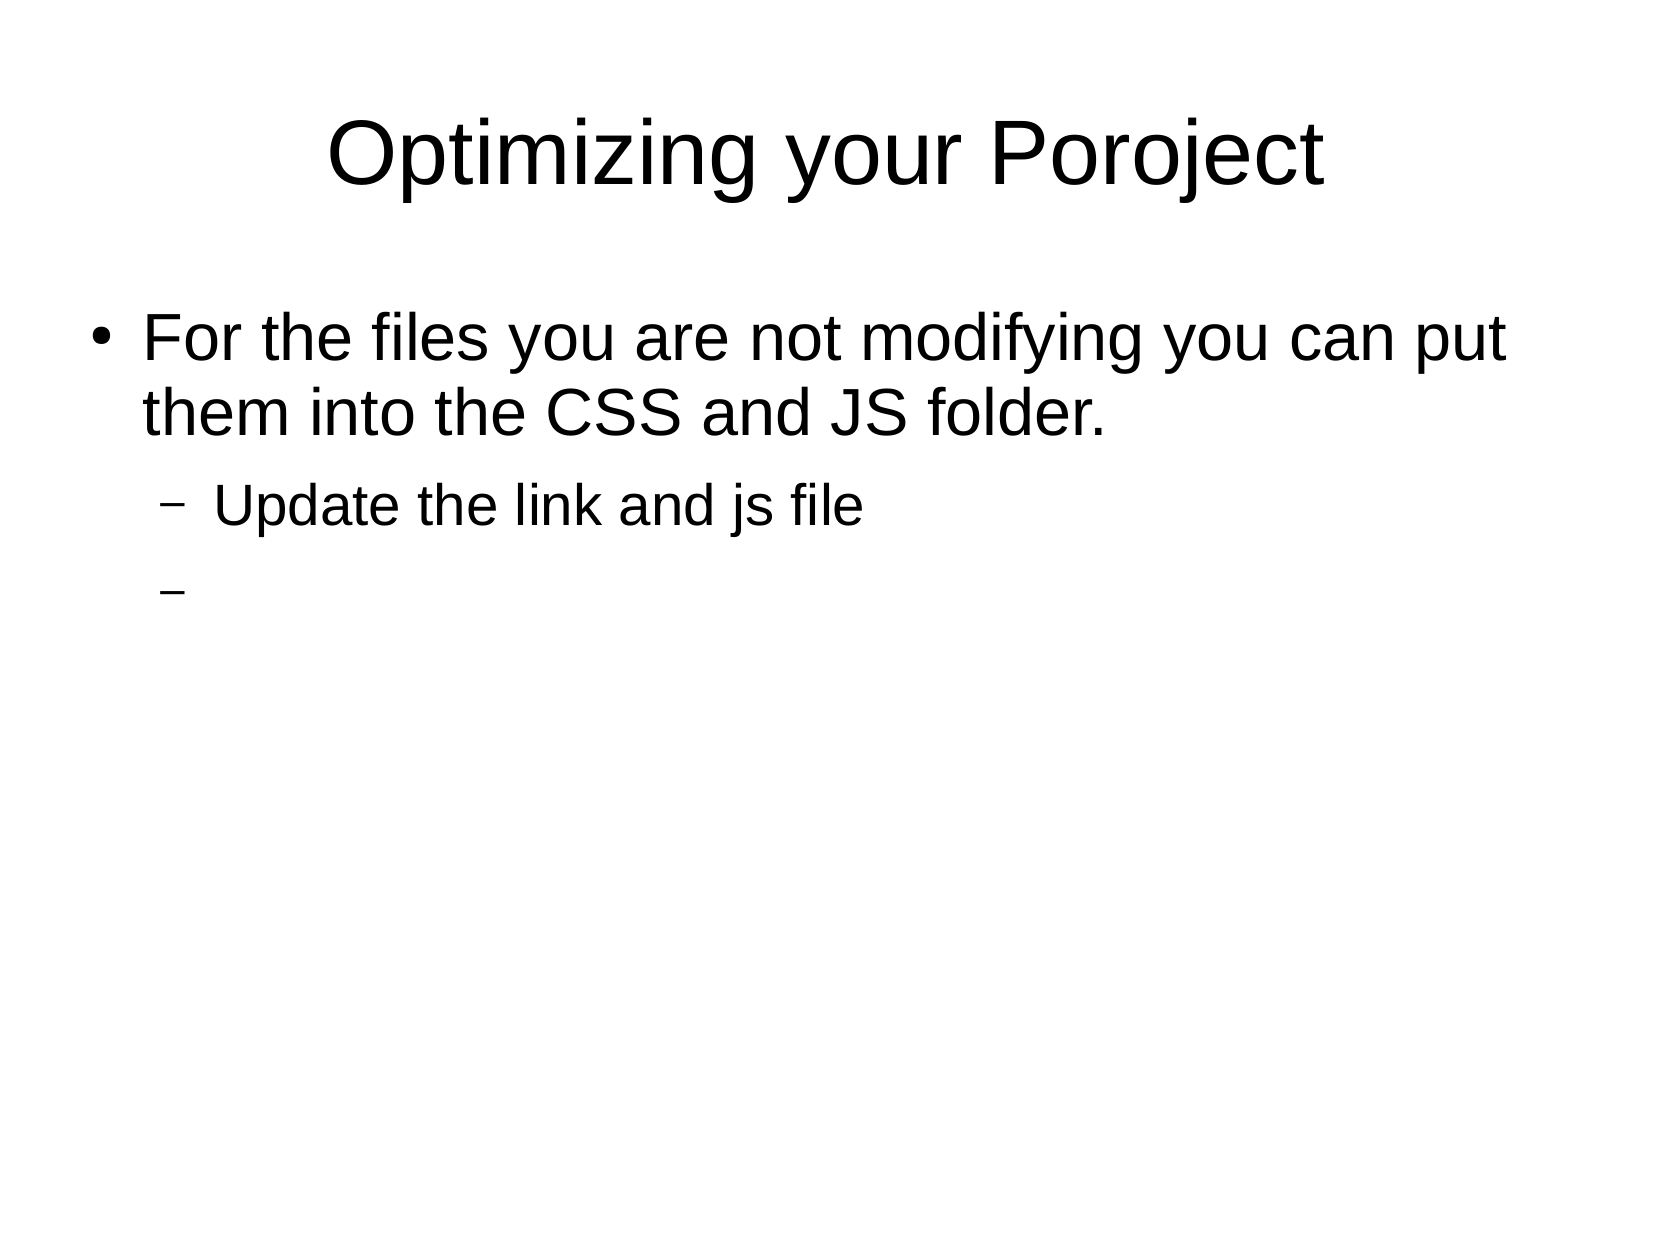

# Optimizing your Poroject
For the files you are not modifying you can put them into the CSS and JS folder.
Update the link and js file